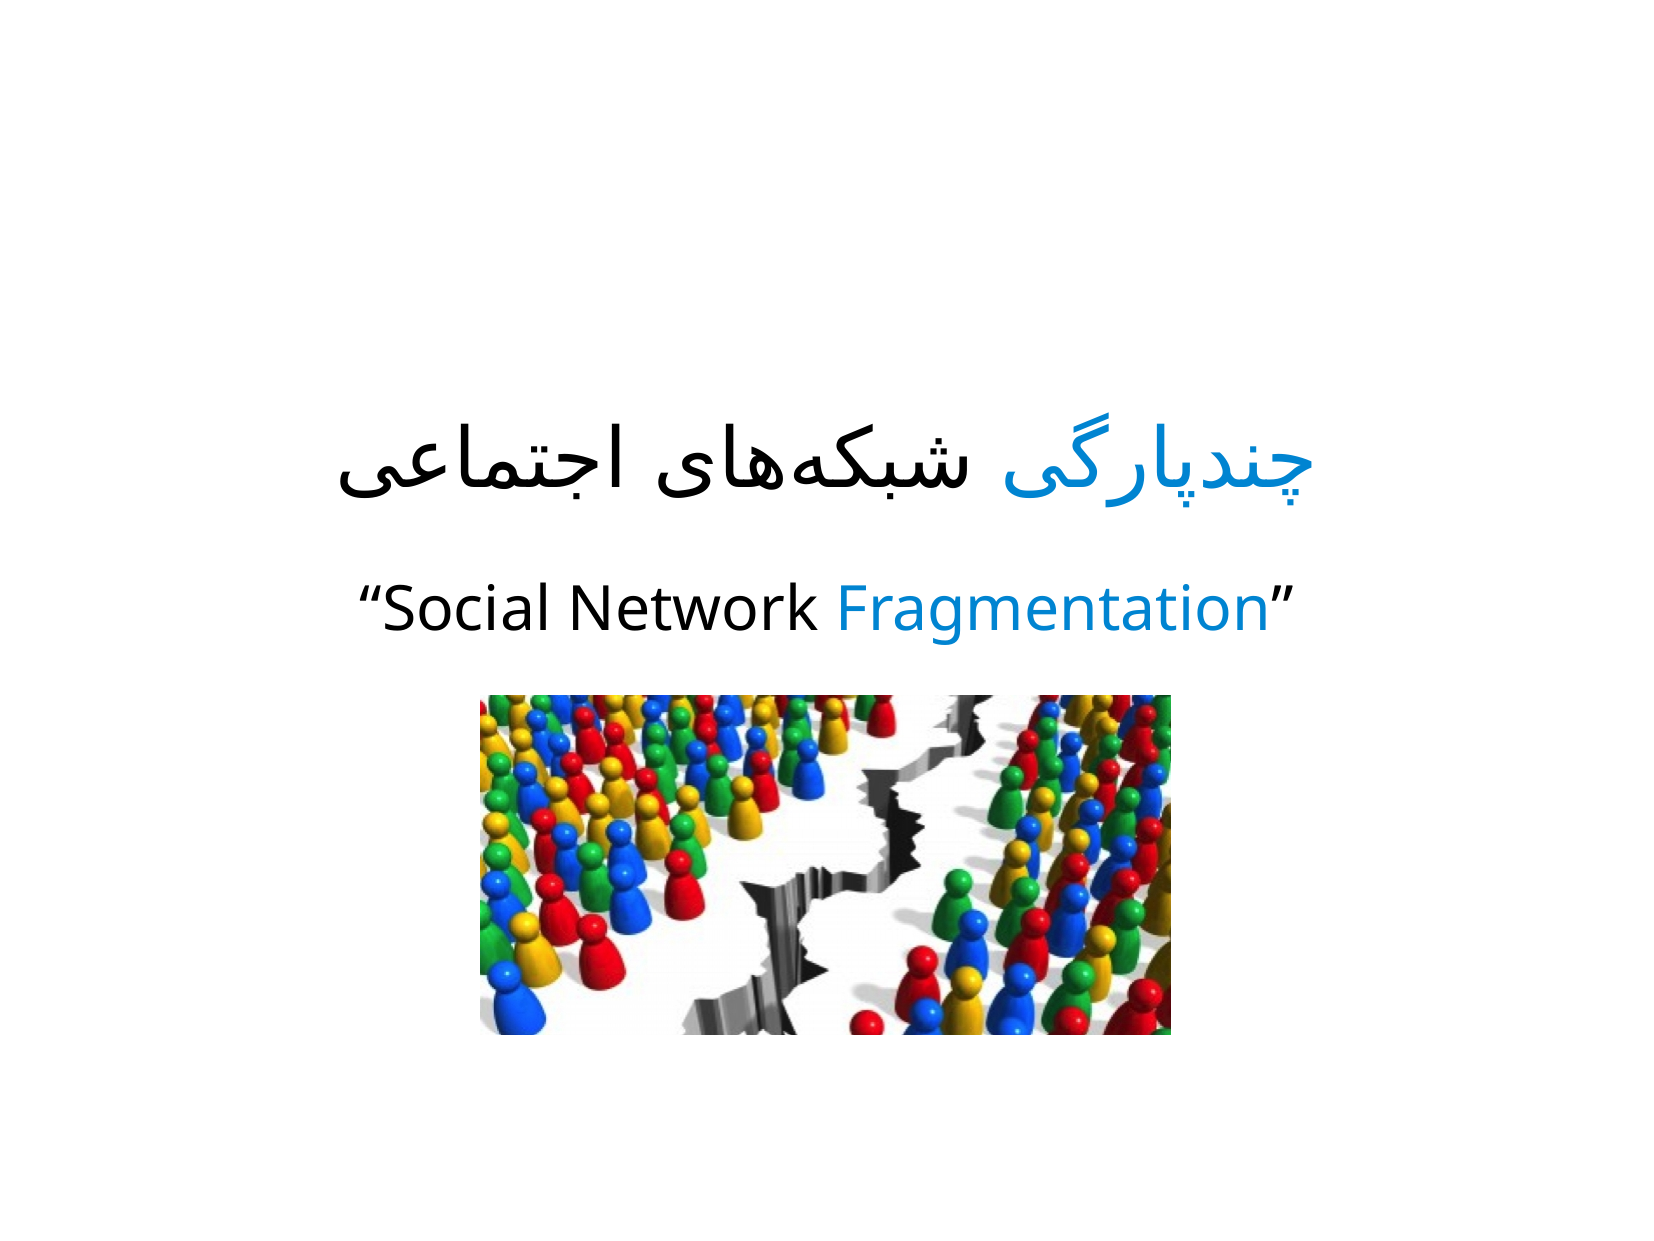

# چندپارگی شبکه‌های اجتماعی
“Social Network Fragmentation”